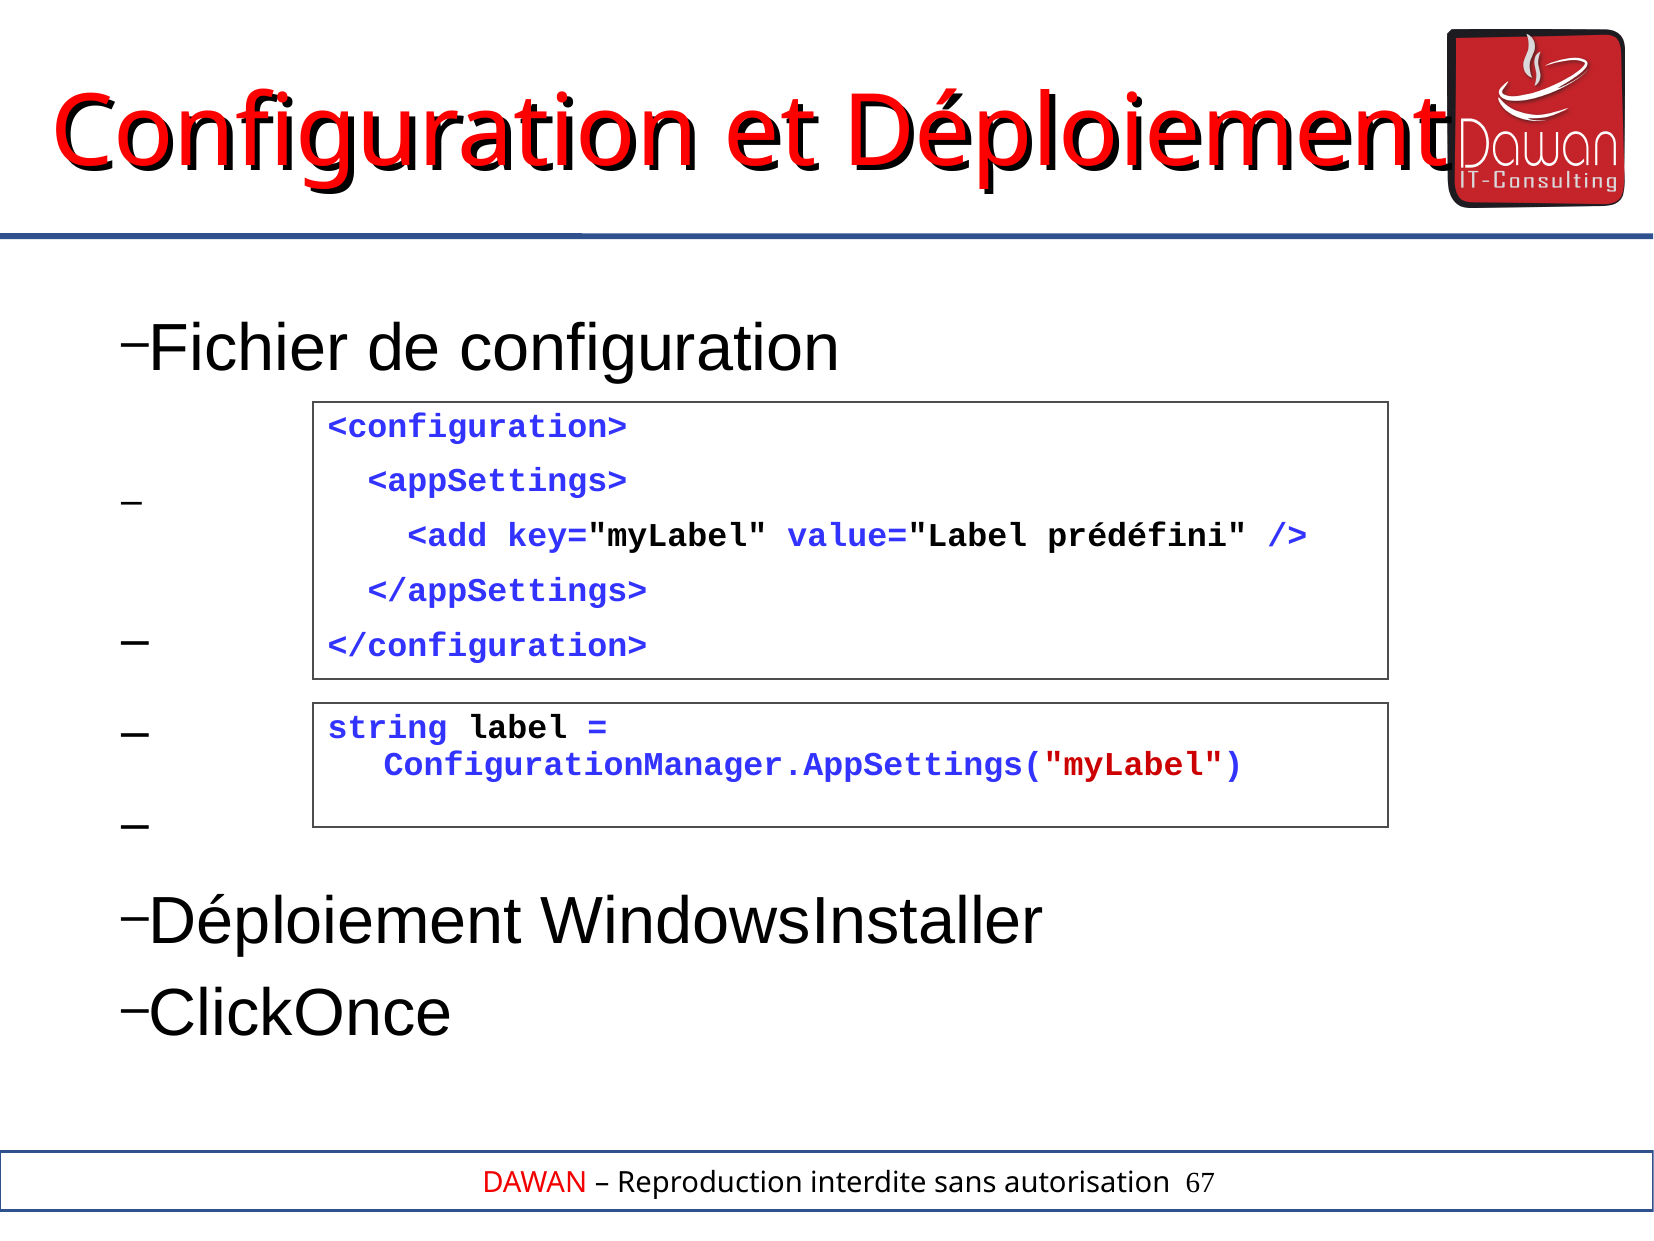

Configuration et Déploiement
Fichier de configuration
Déploiement WindowsInstaller
ClickOnce
<configuration>
 <appSettings>
 <add key="myLabel" value="Label prédéfini" />
 </appSettings>
</configuration>
string label = ConfigurationManager.AppSettings("myLabel")
59